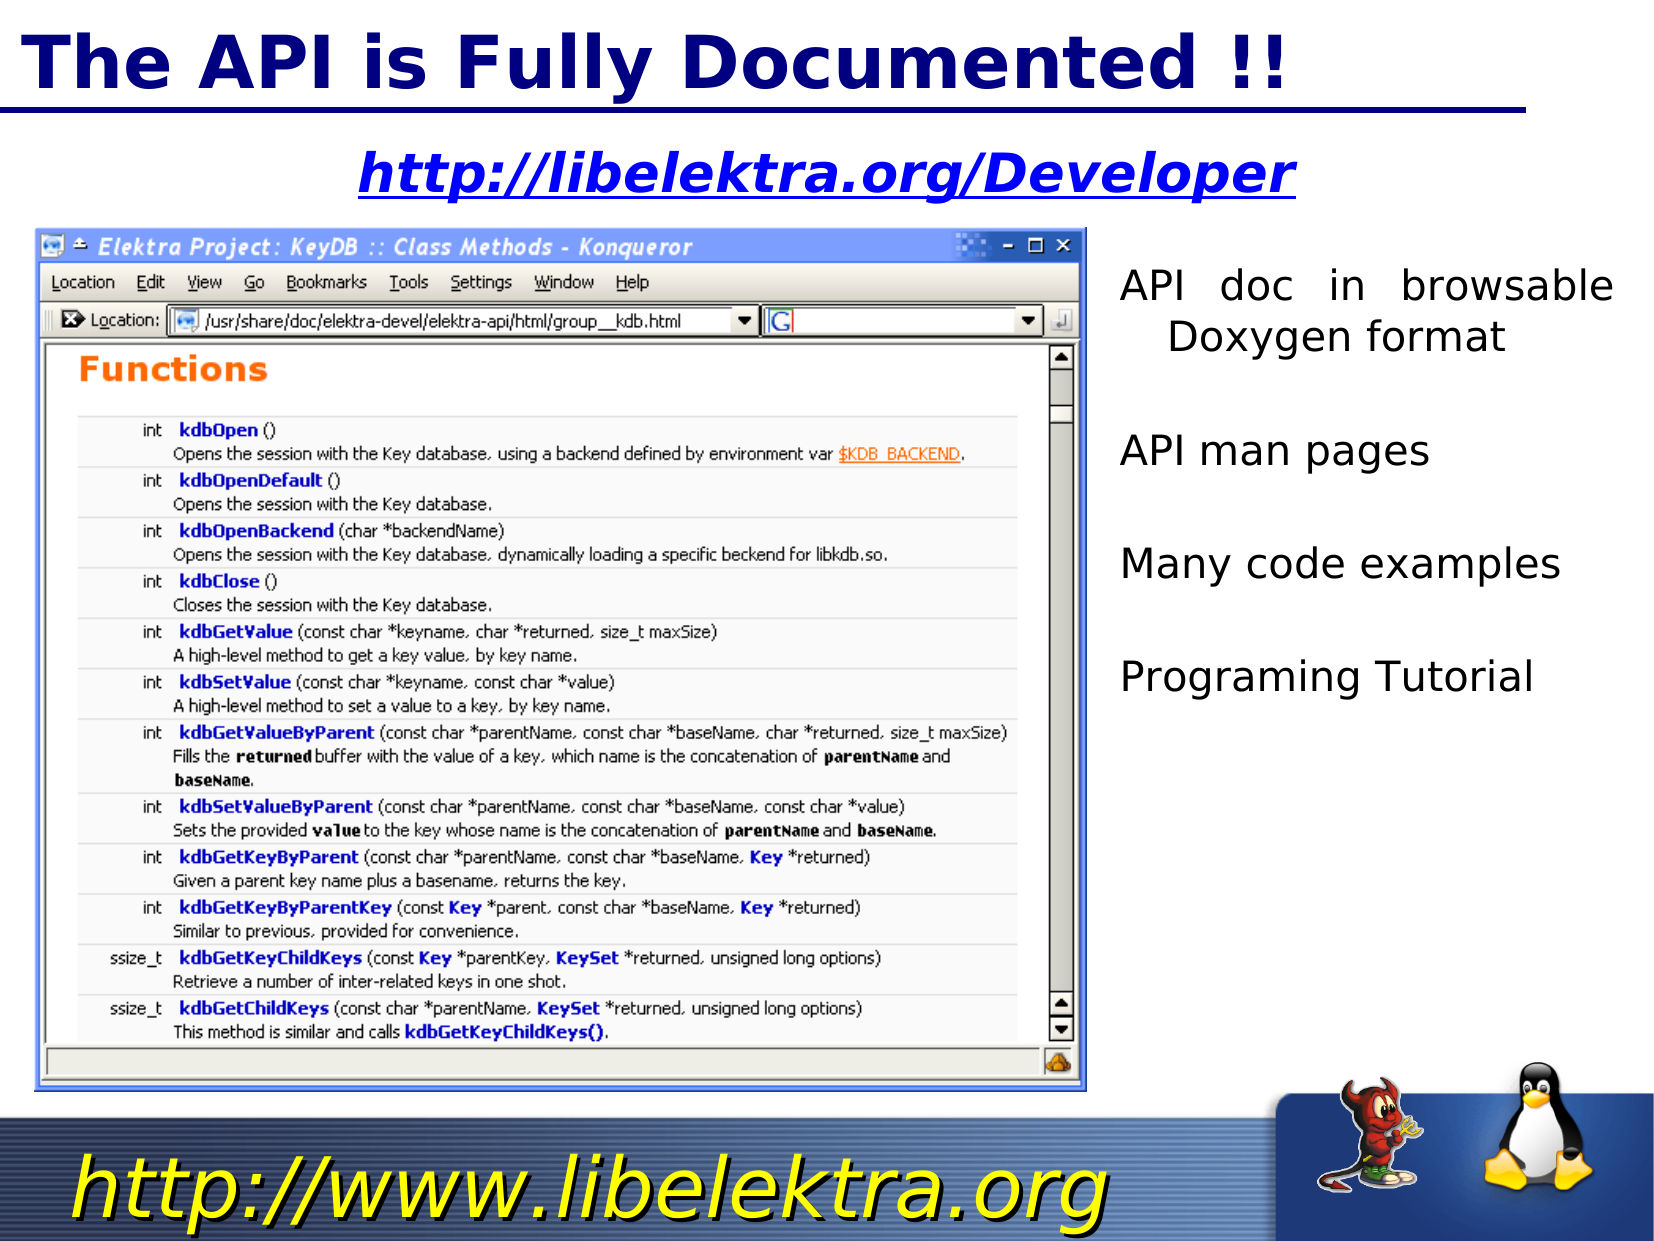

The API is Fully Documented !!
http://libelektra.org/Developer
# API doc in browsable Doxygen format
API man pages
Many code examples
Programing Tutorial